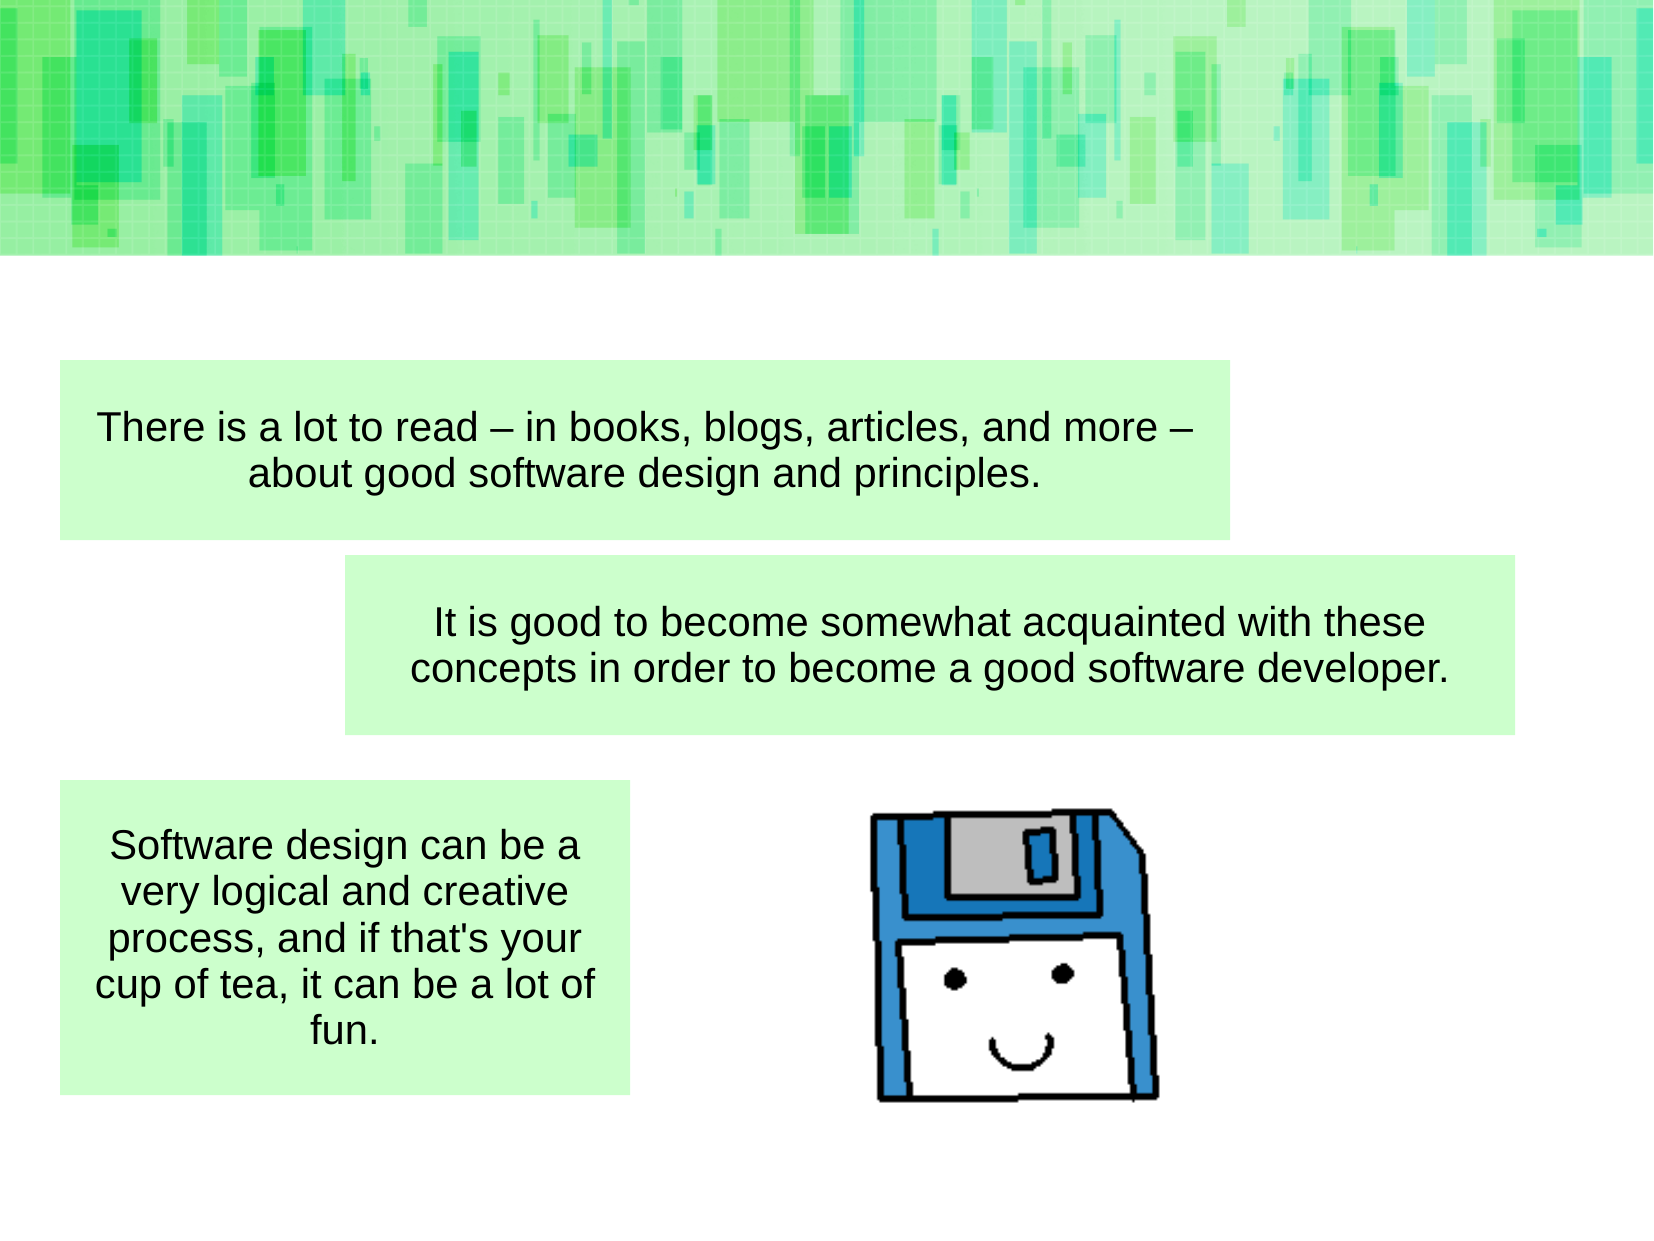

There is a lot to read – in books, blogs, articles, and more – about good software design and principles.
It is good to become somewhat acquainted with these concepts in order to become a good software developer.
Software design can be a very logical and creative process, and if that's your cup of tea, it can be a lot of fun.